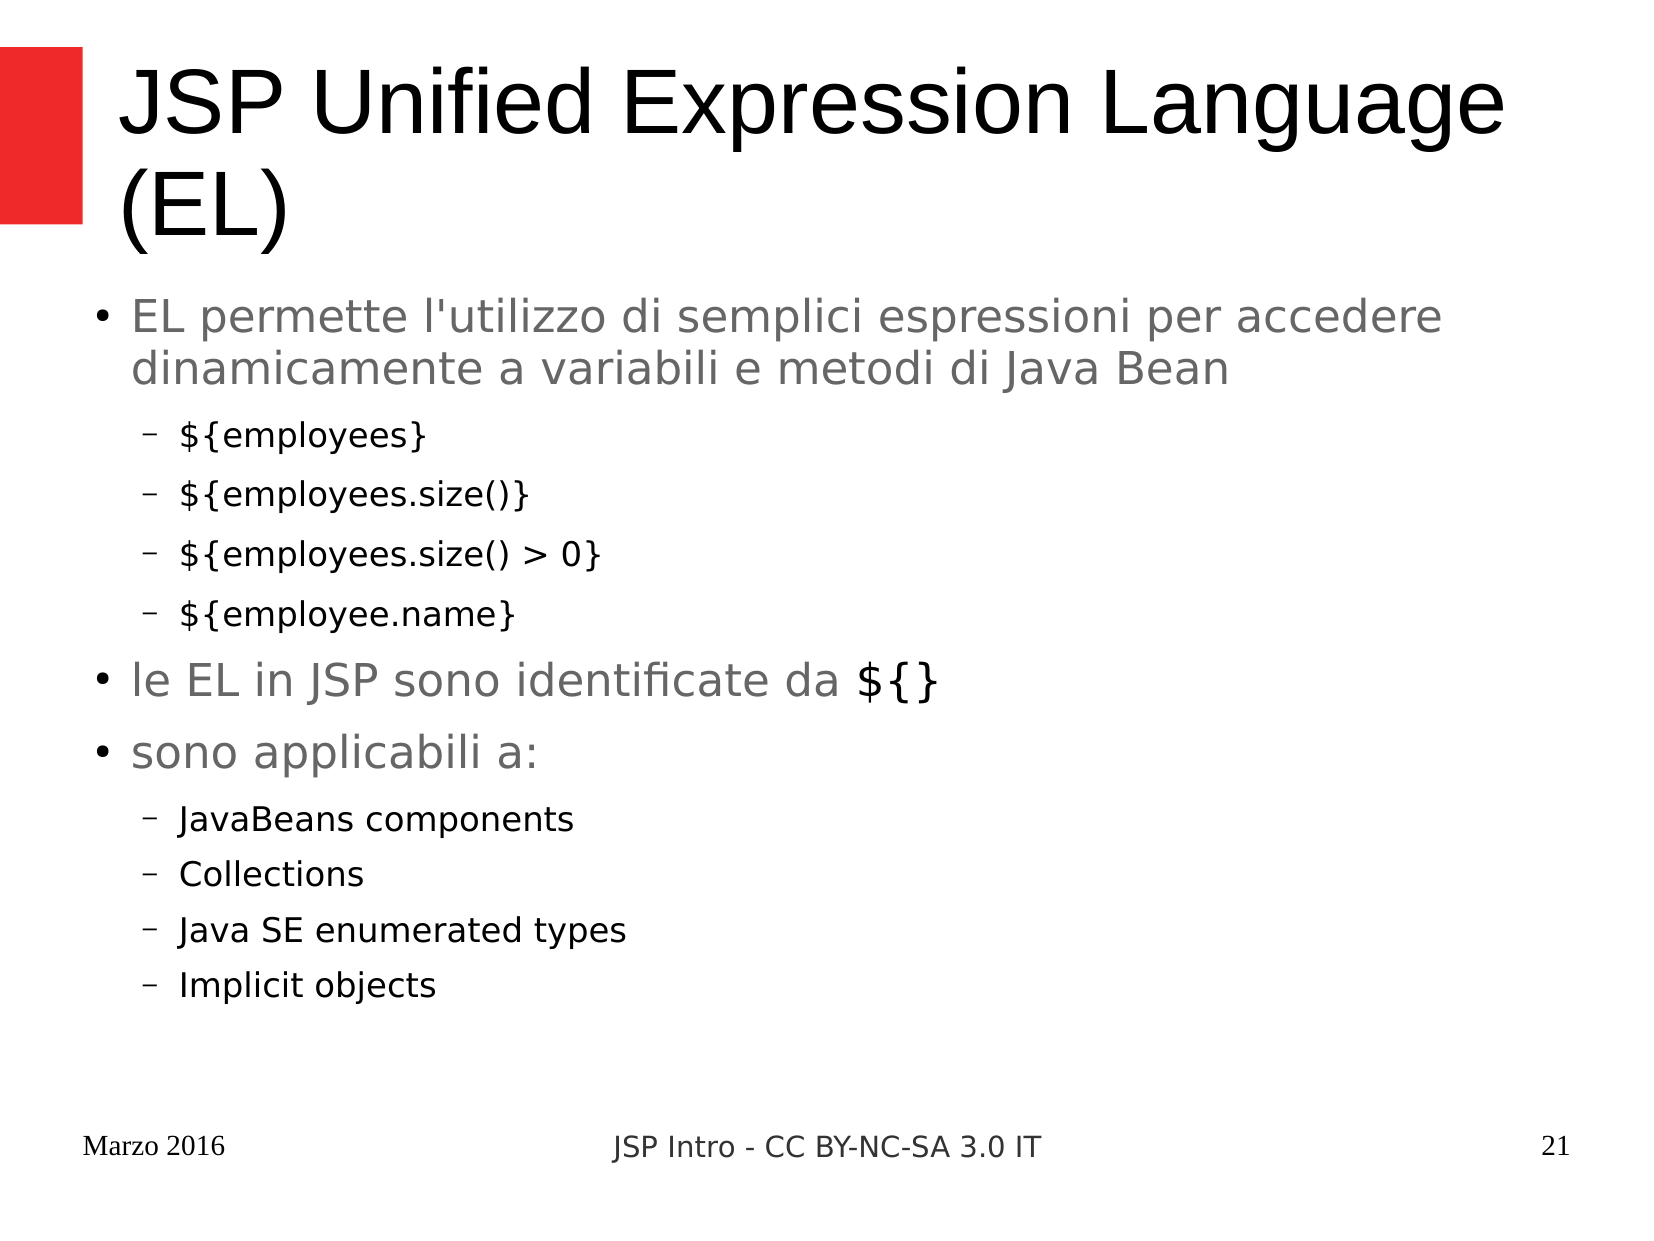

# JSP Unified Expression Language (EL)
EL permette l'utilizzo di semplici espressioni per accedere dinamicamente a variabili e metodi di Java Bean
${employees}
${employees.size()}
${employees.size() > 0}
${employee.name}
le EL in JSP sono identificate da ${}
sono applicabili a:
JavaBeans components
Collections
Java SE enumerated types
Implicit objects
Your Date Here
Your Footer Here
21